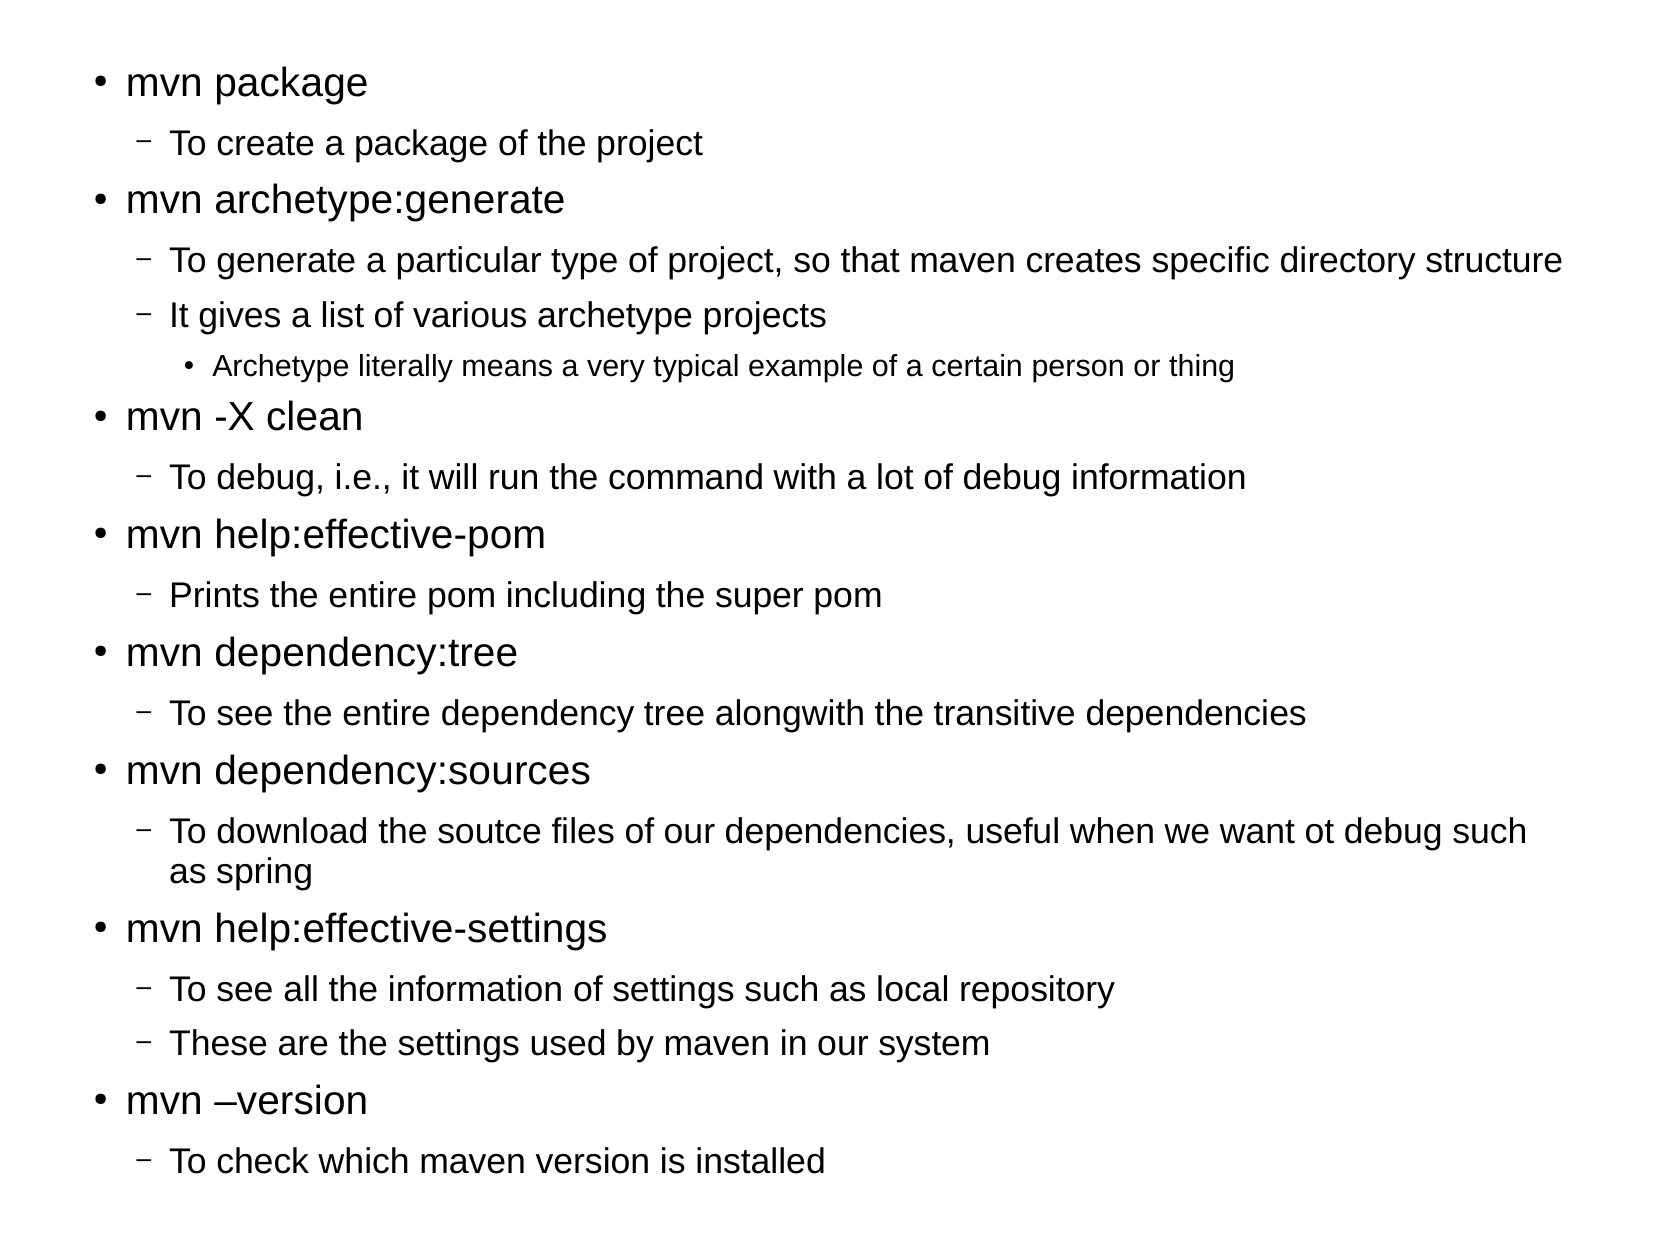

# mvn package
To create a package of the project
mvn archetype:generate
To generate a particular type of project, so that maven creates specific directory structure
It gives a list of various archetype projects
Archetype literally means a very typical example of a certain person or thing
mvn -X clean
To debug, i.e., it will run the command with a lot of debug information
mvn help:effective-pom
Prints the entire pom including the super pom
mvn dependency:tree
To see the entire dependency tree alongwith the transitive dependencies
mvn dependency:sources
To download the soutce files of our dependencies, useful when we want ot debug such as spring
mvn help:effective-settings
To see all the information of settings such as local repository
These are the settings used by maven in our system
mvn –version
To check which maven version is installed